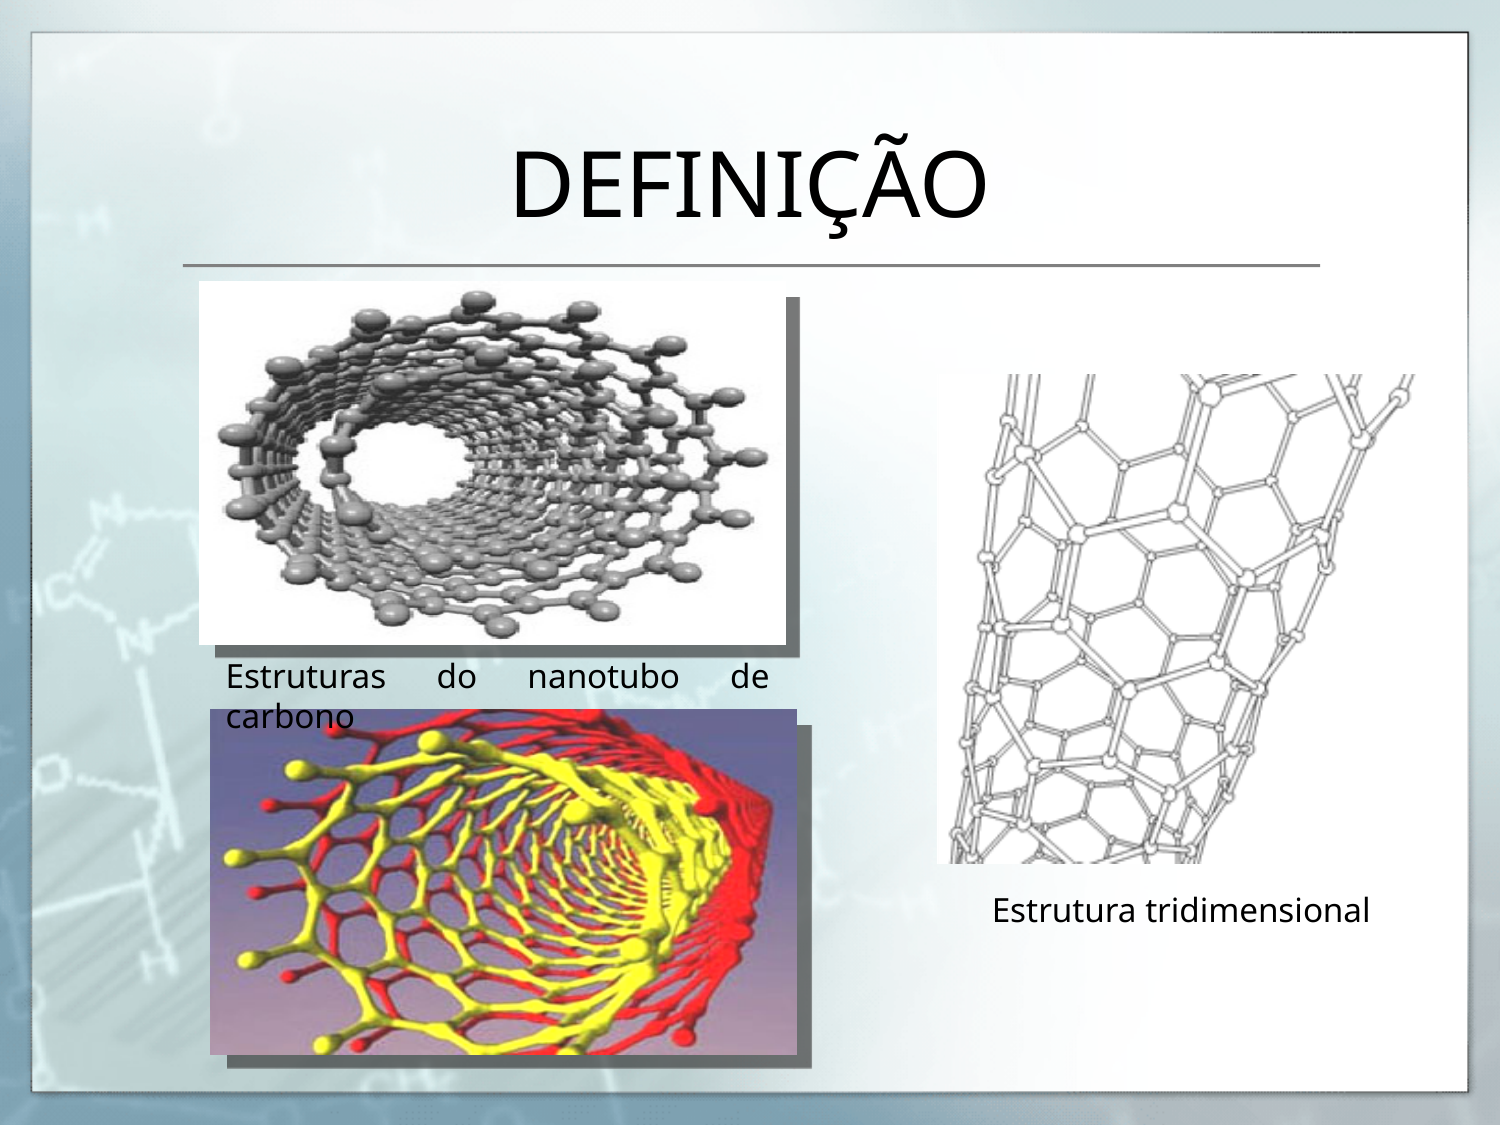

DEFINIÇÃO
Estruturas do nanotubo de carbono
Estrutura tridimensional